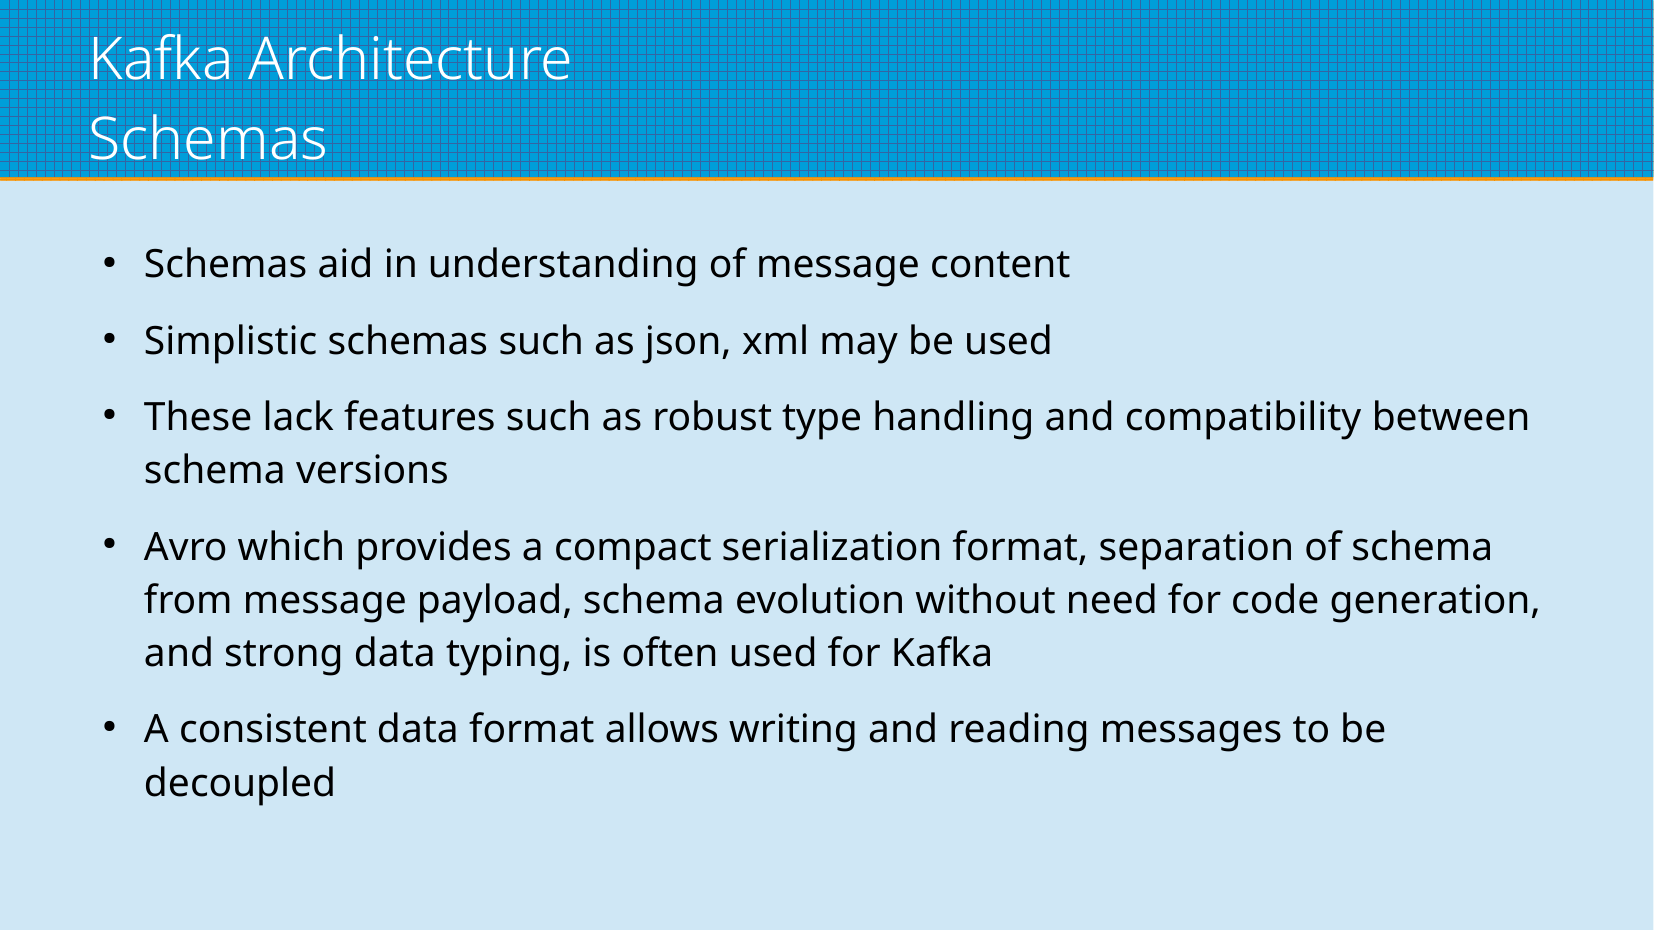

# Kafka Architecture Schemas
Schemas aid in understanding of message content
Simplistic schemas such as json, xml may be used
These lack features such as robust type handling and compatibility between schema versions
Avro which provides a compact serialization format, separation of schema from message payload, schema evolution without need for code generation, and strong data typing, is often used for Kafka
A consistent data format allows writing and reading messages to be decoupled